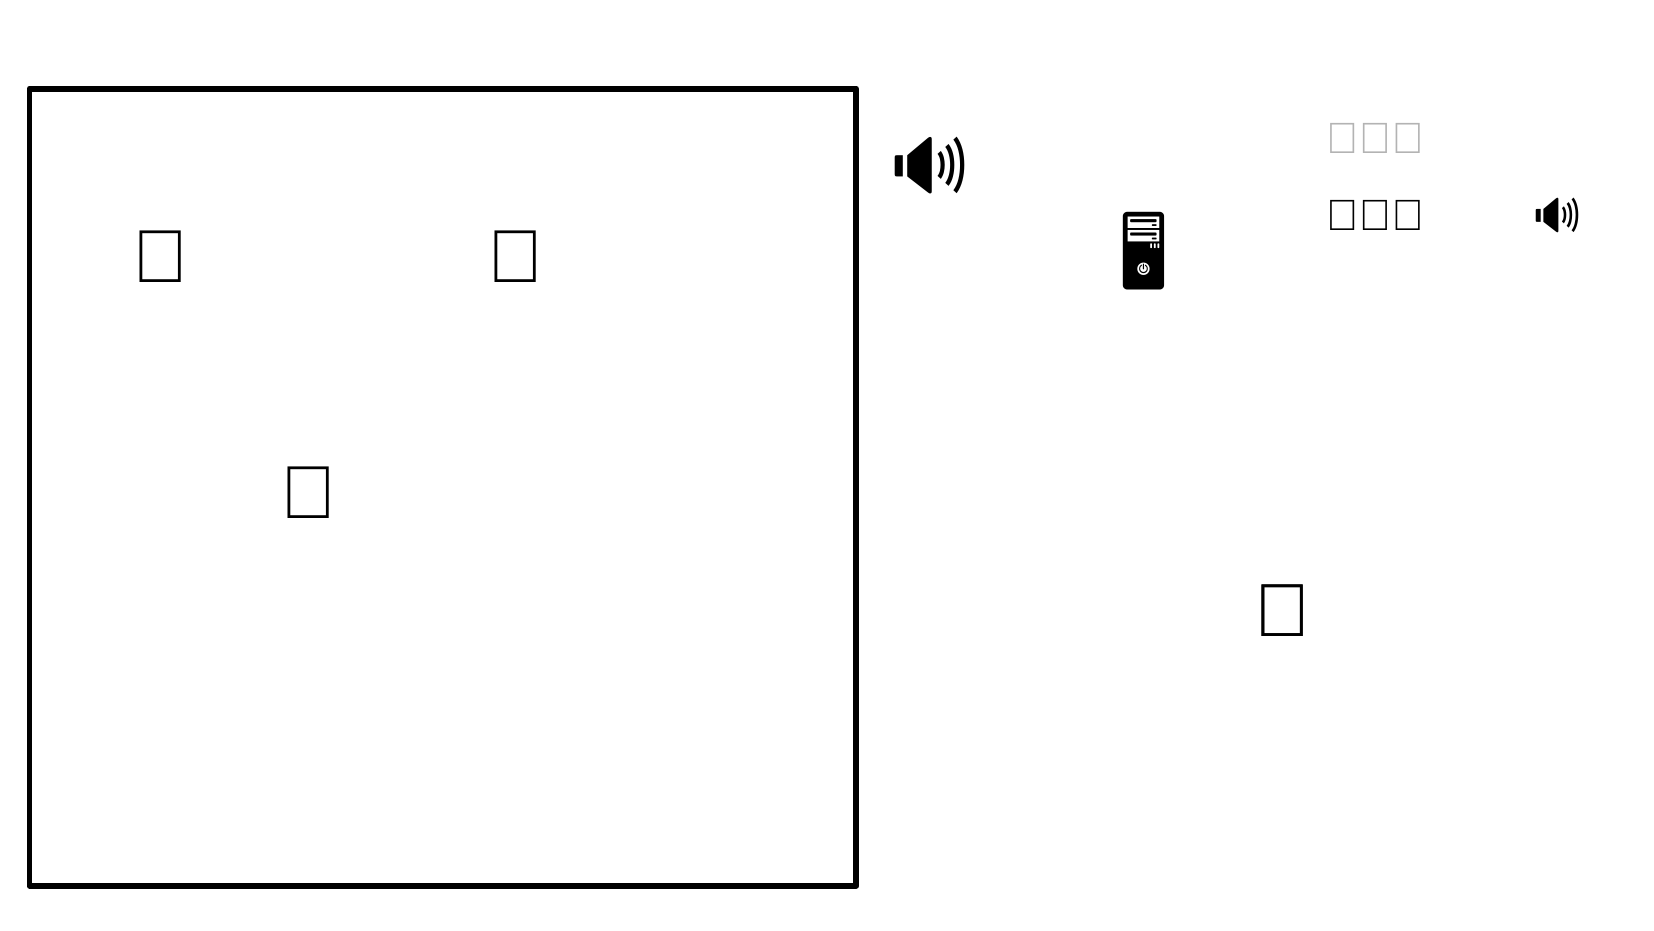

🎷🎸🎹
🔊
🎸🎺🥁
🔊
🥁
🎻
🖥️
🎹
🙂
🙂